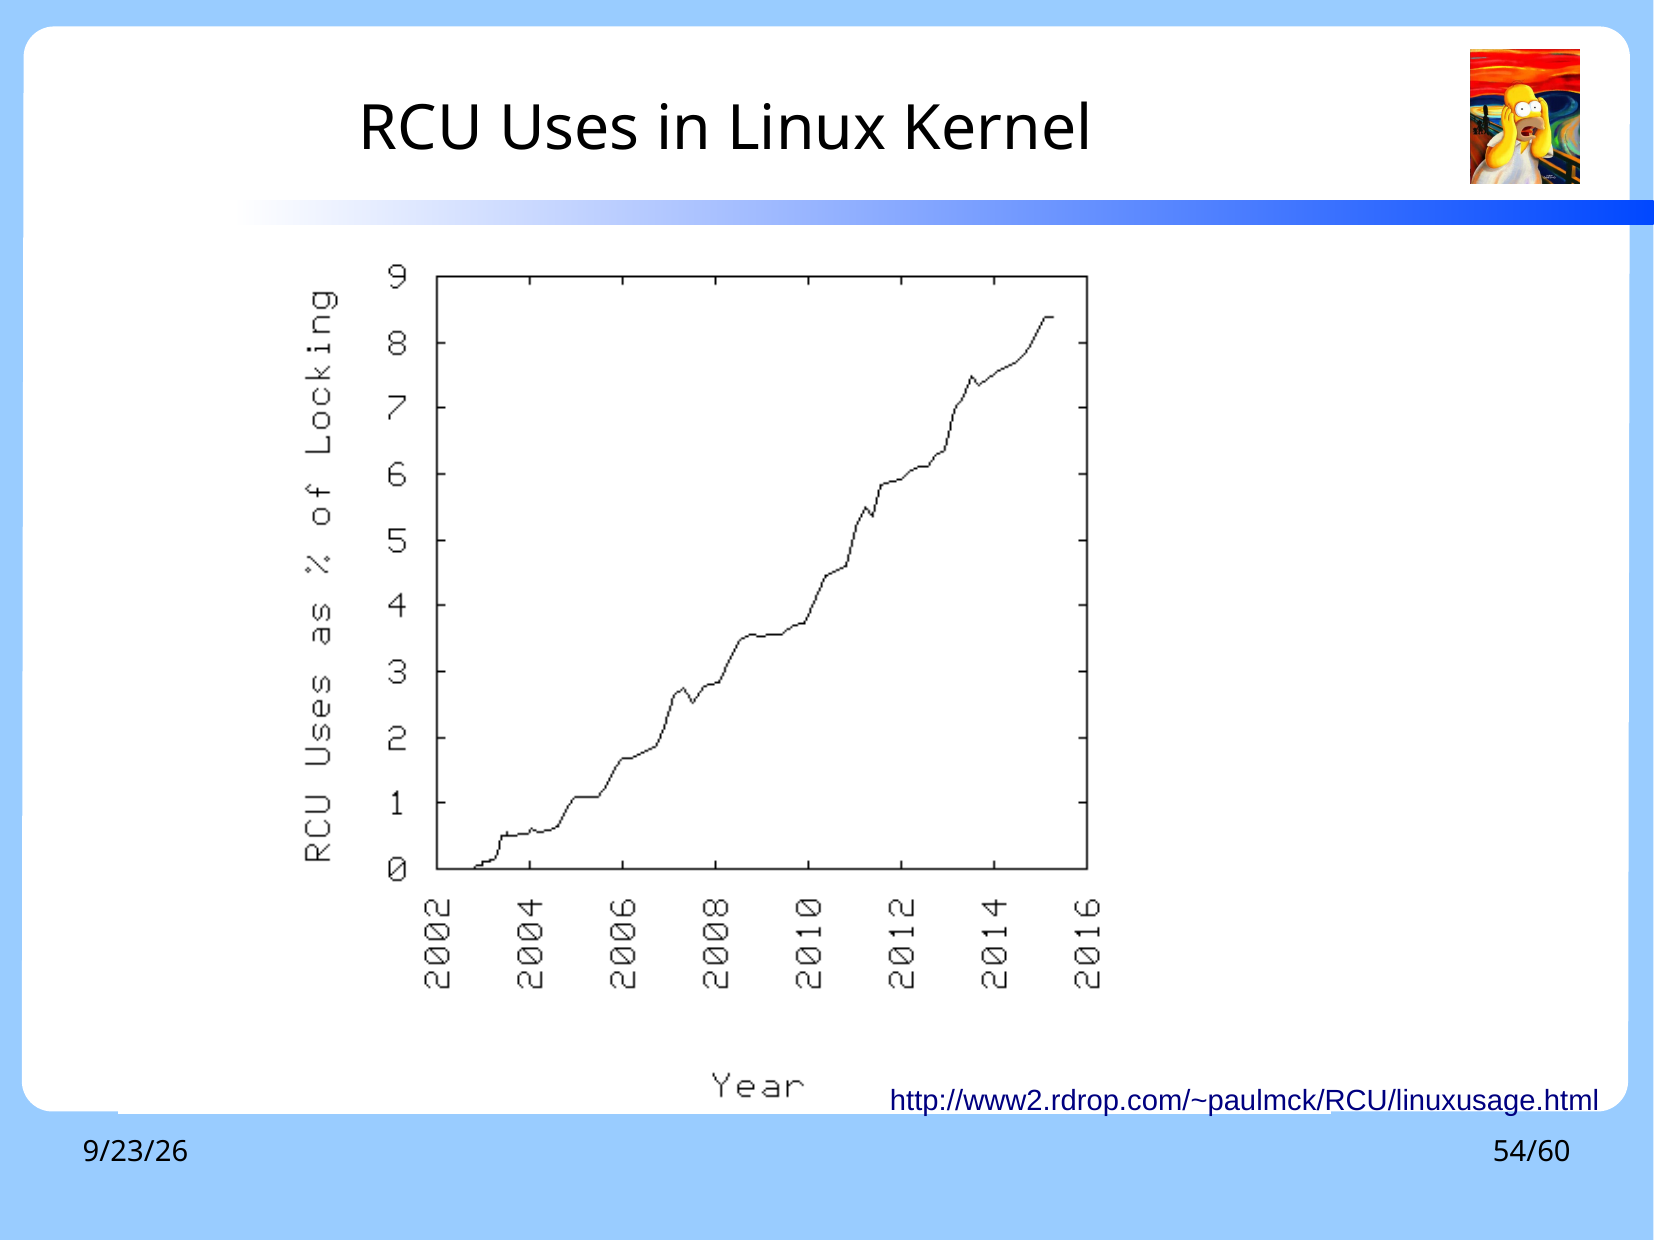

# RCU Uses in Linux Kernel
http://www2.rdrop.com/~paulmck/RCU/linuxusage.html
54